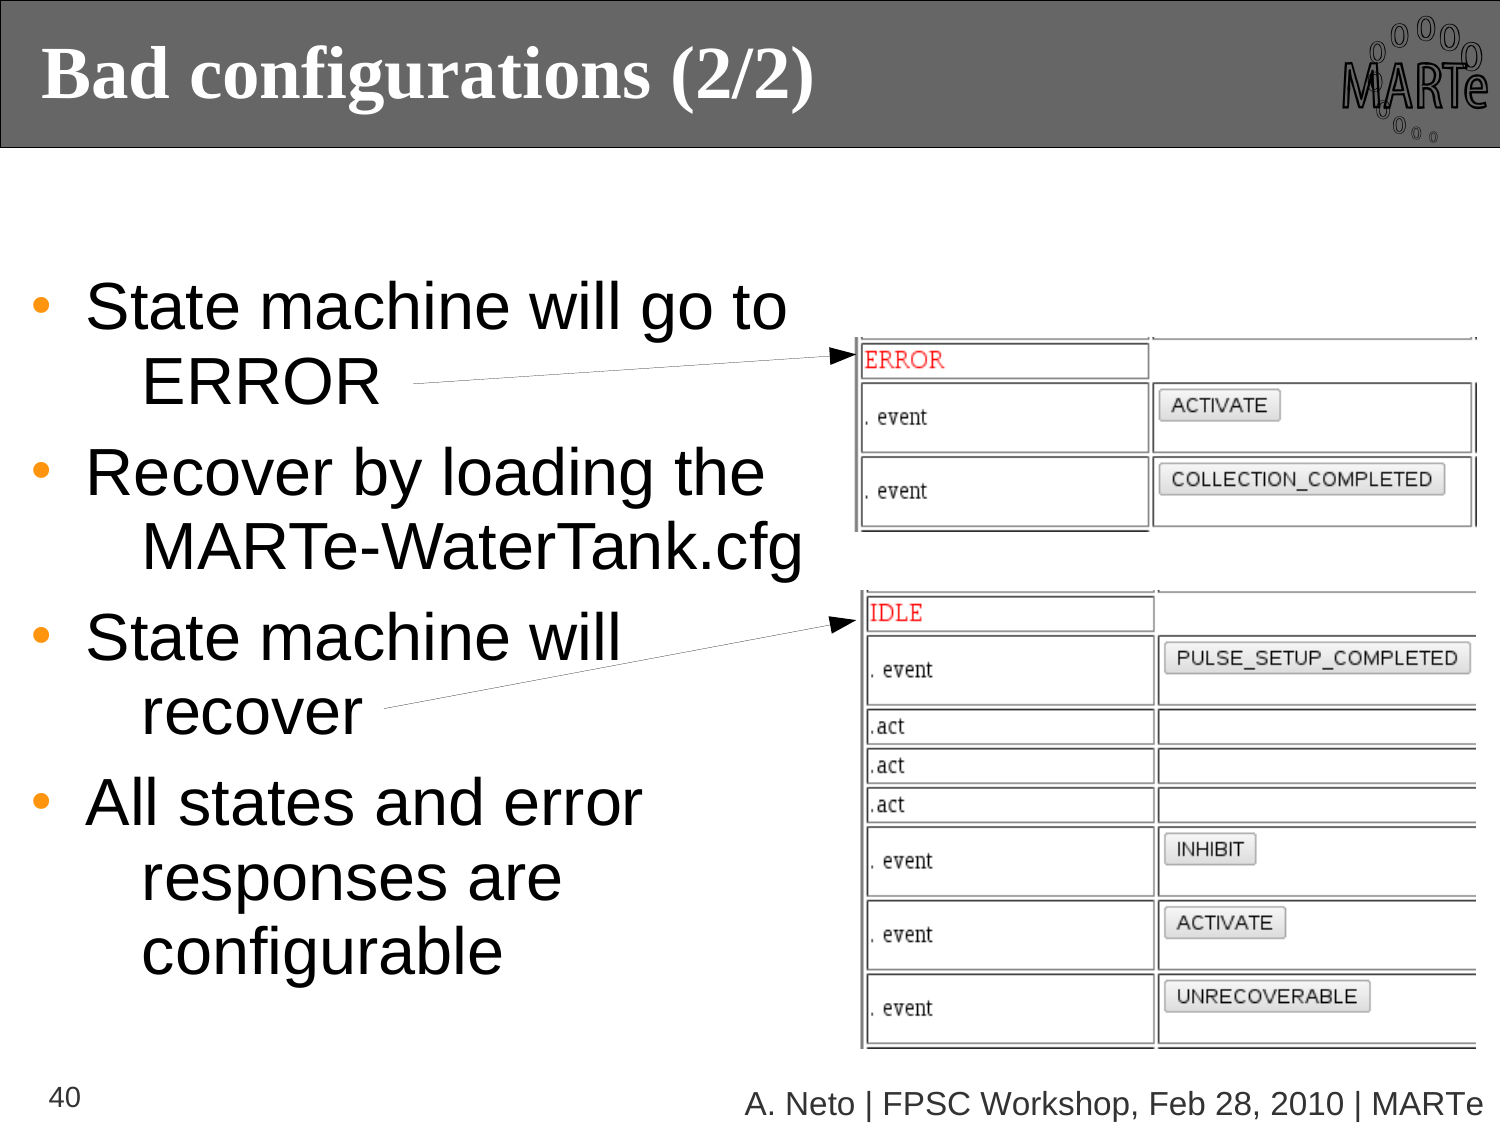

# Bad configurations (2/2)
State machine will go to ERROR
Recover by loading the MARTe-WaterTank.cfg
State machine will recover
All states and error responses are configurable